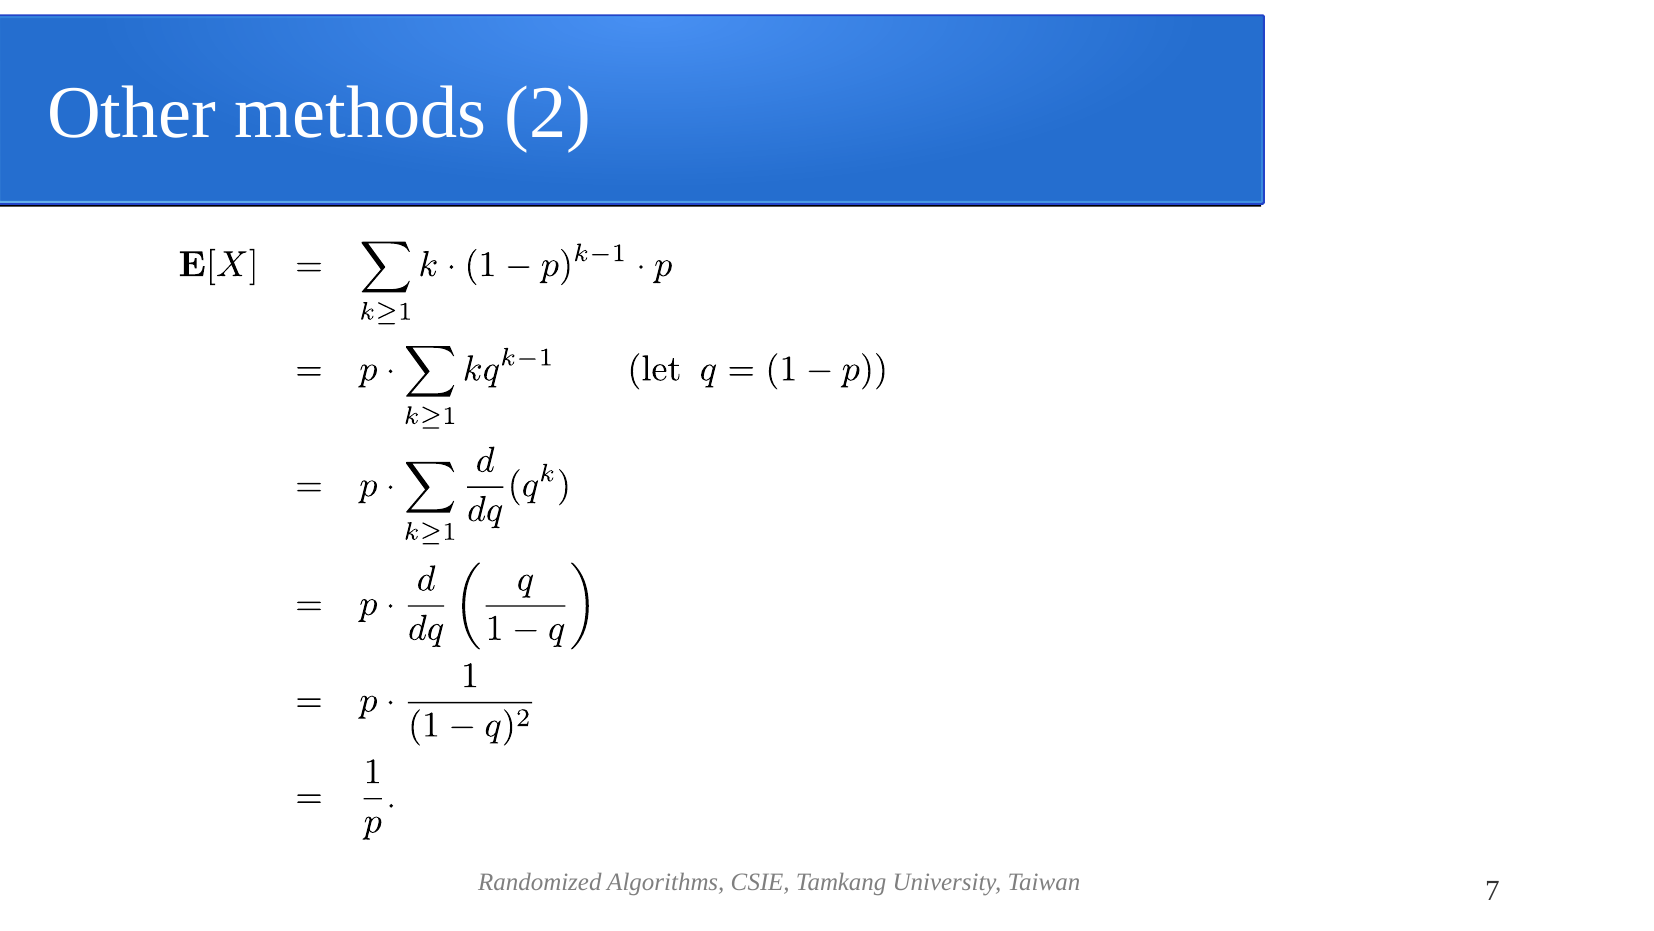

# Other methods (2)
Randomized Algorithms, CSIE, Tamkang University, Taiwan
7